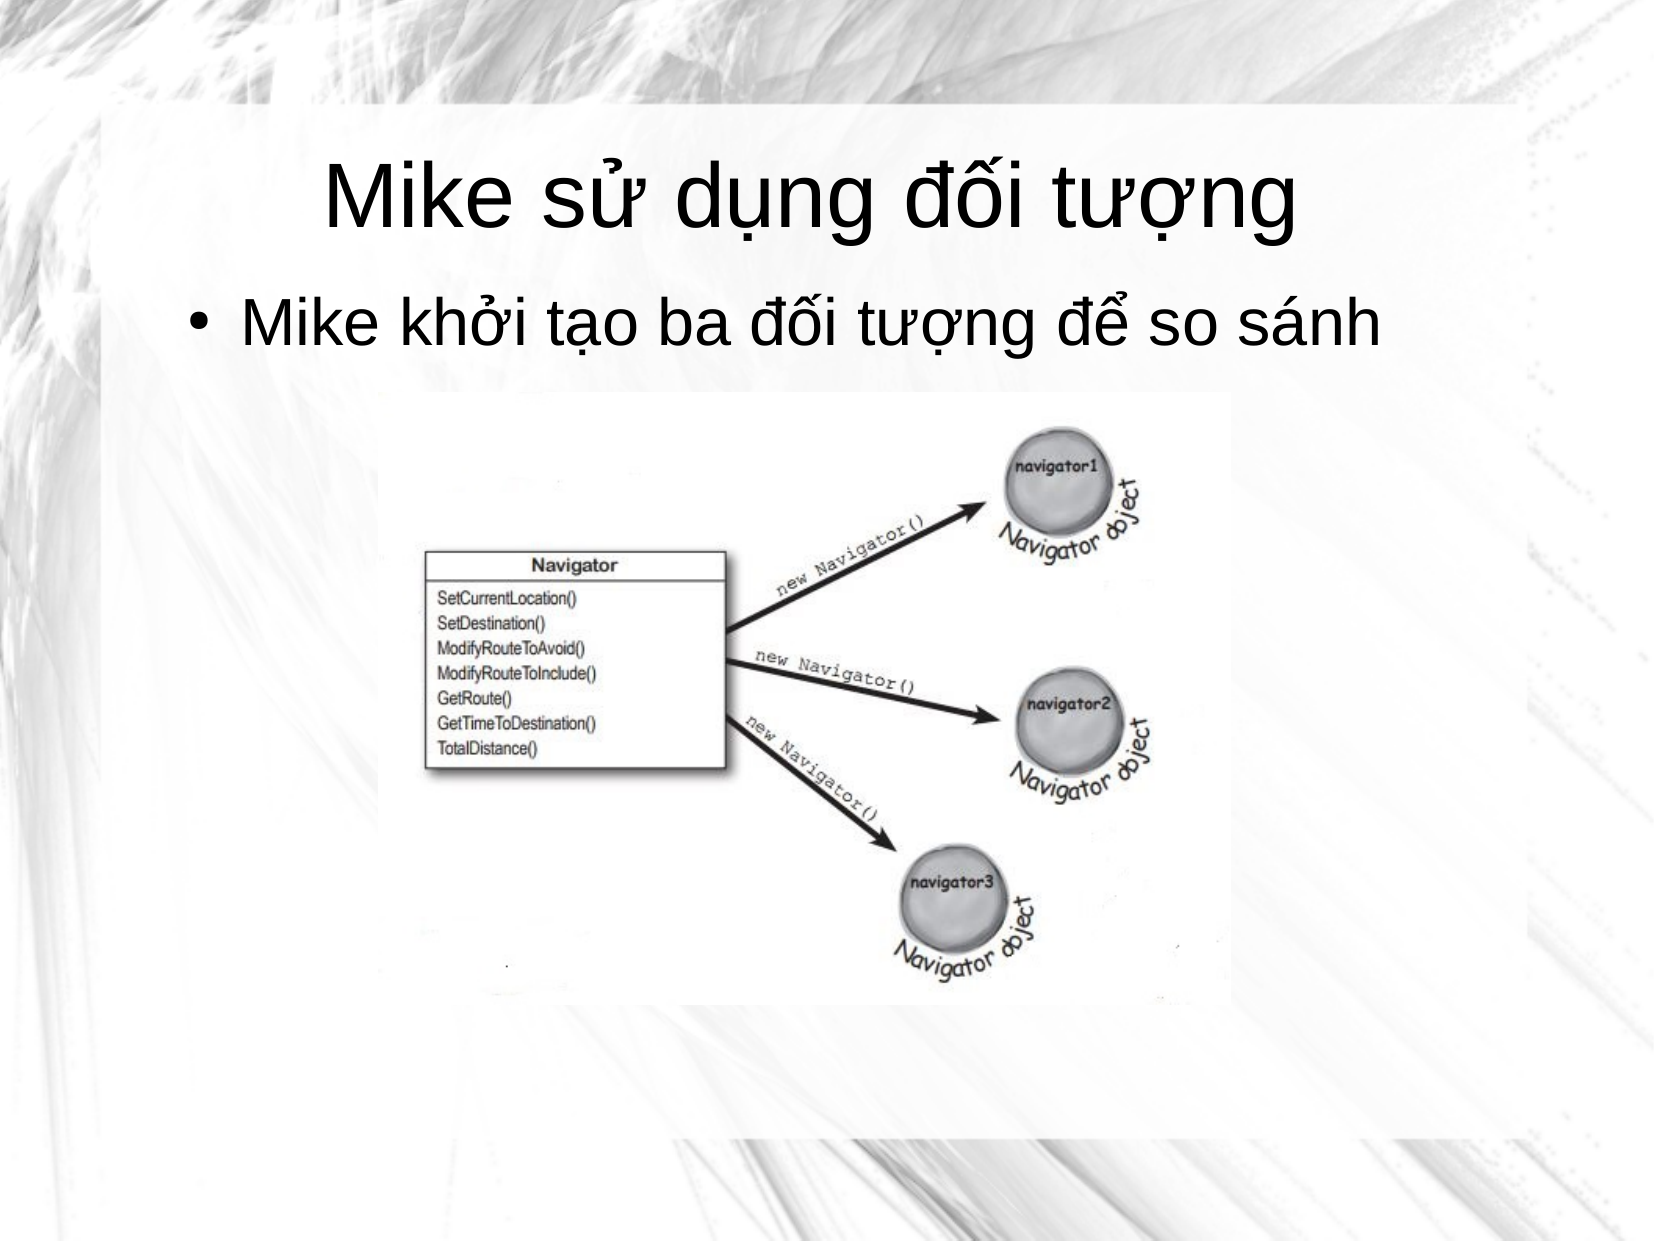

# Mike sử dụng đối tượng
Mike khởi tạo ba đối tượng để so sánh